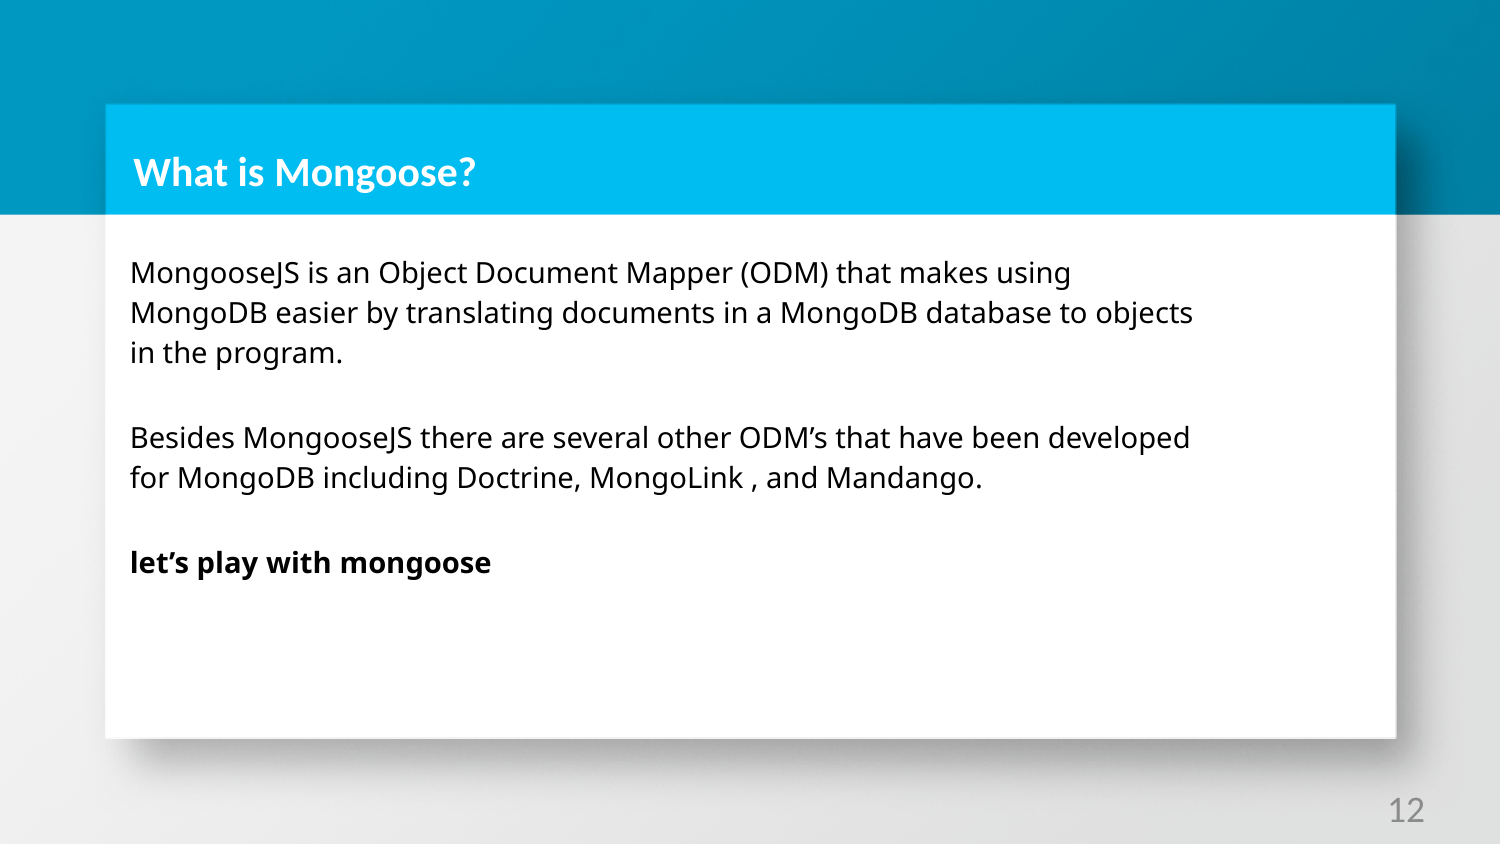

# What is Mongoose?
MongooseJS is an Object Document Mapper (ODM) that makes using MongoDB easier by translating documents in a MongoDB database to objects in the program.
Besides MongooseJS there are several other ODM’s that have been developed for MongoDB including Doctrine, MongoLink , and Mandango.
let’s play with mongoose
Naveed Rana
12